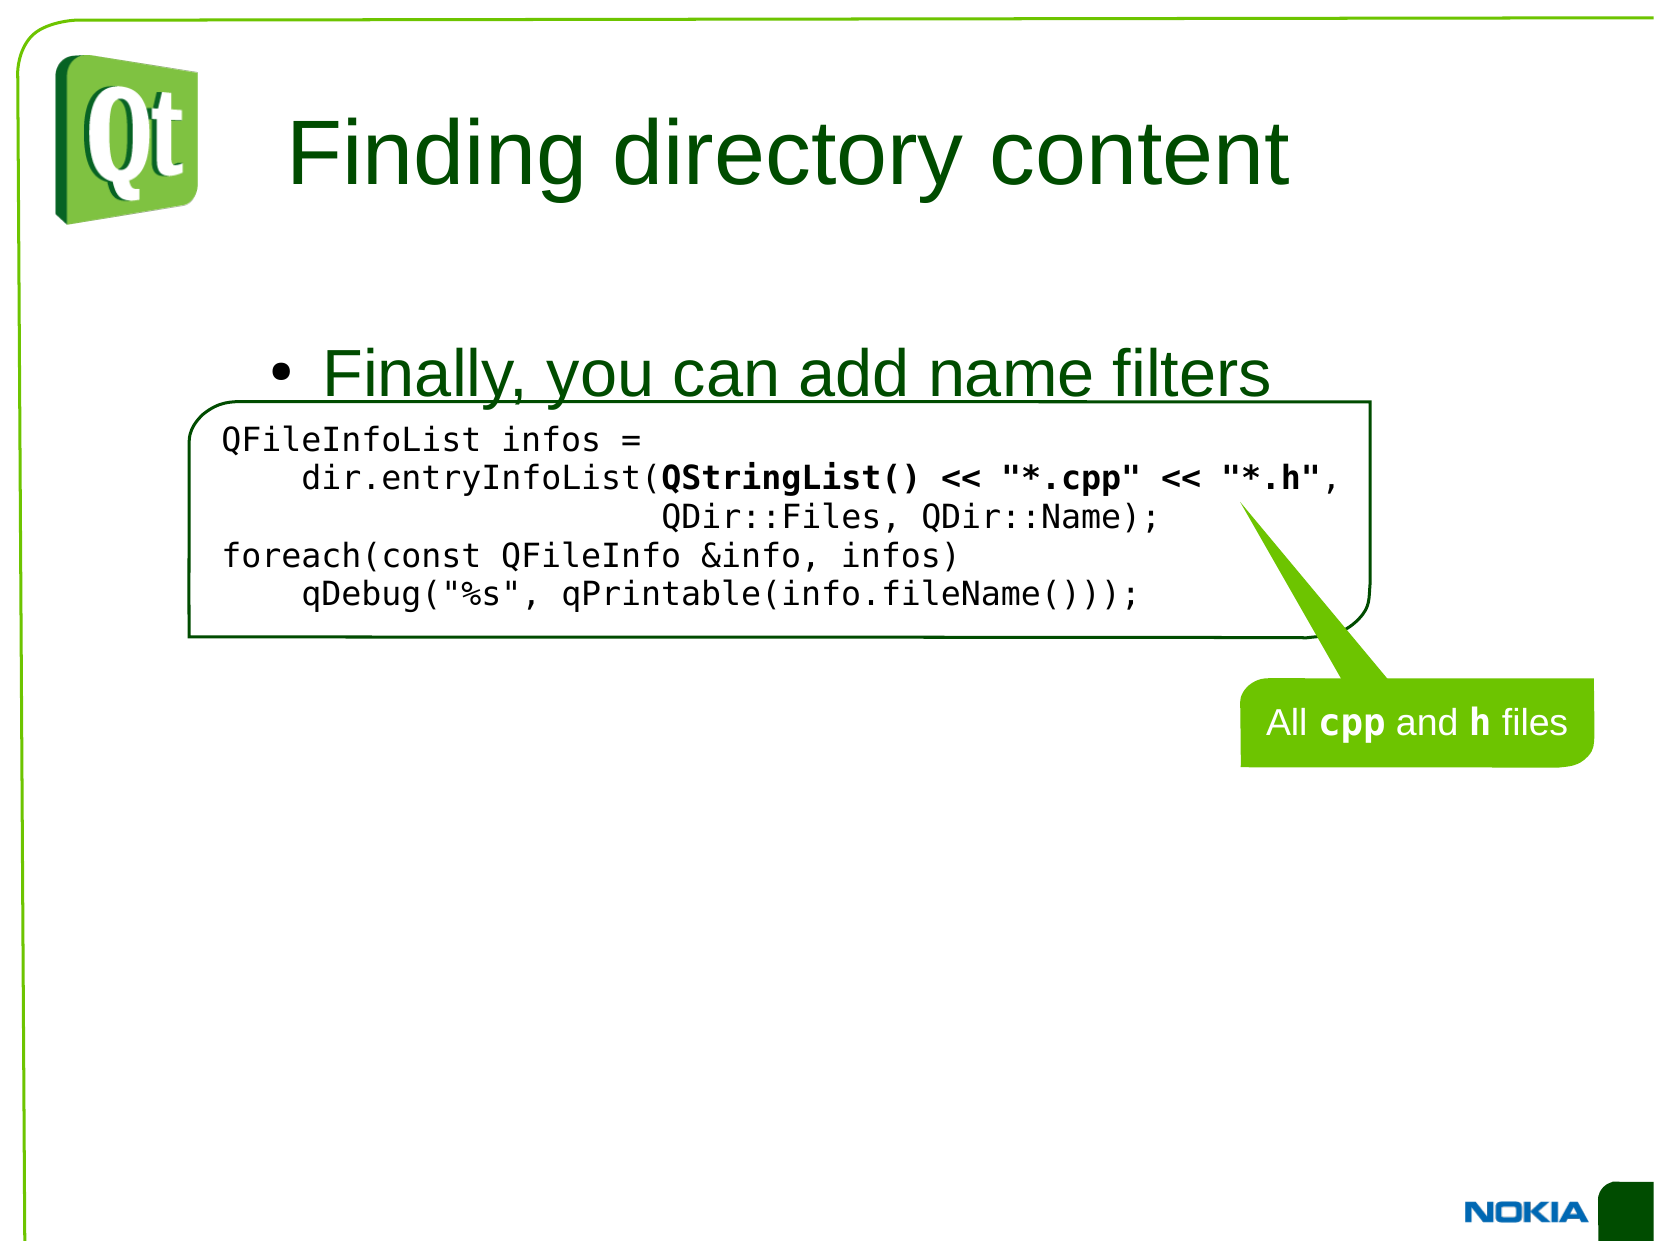

# Finding directory content
Finally, you can add name filters
QFileInfoList infos =
 dir.entryInfoList(QStringList() << "*.cpp" << "*.h",
 QDir::Files, QDir::Name);
foreach(const QFileInfo &info, infos)
 qDebug("%s", qPrintable(info.fileName()));
All cpp and h files